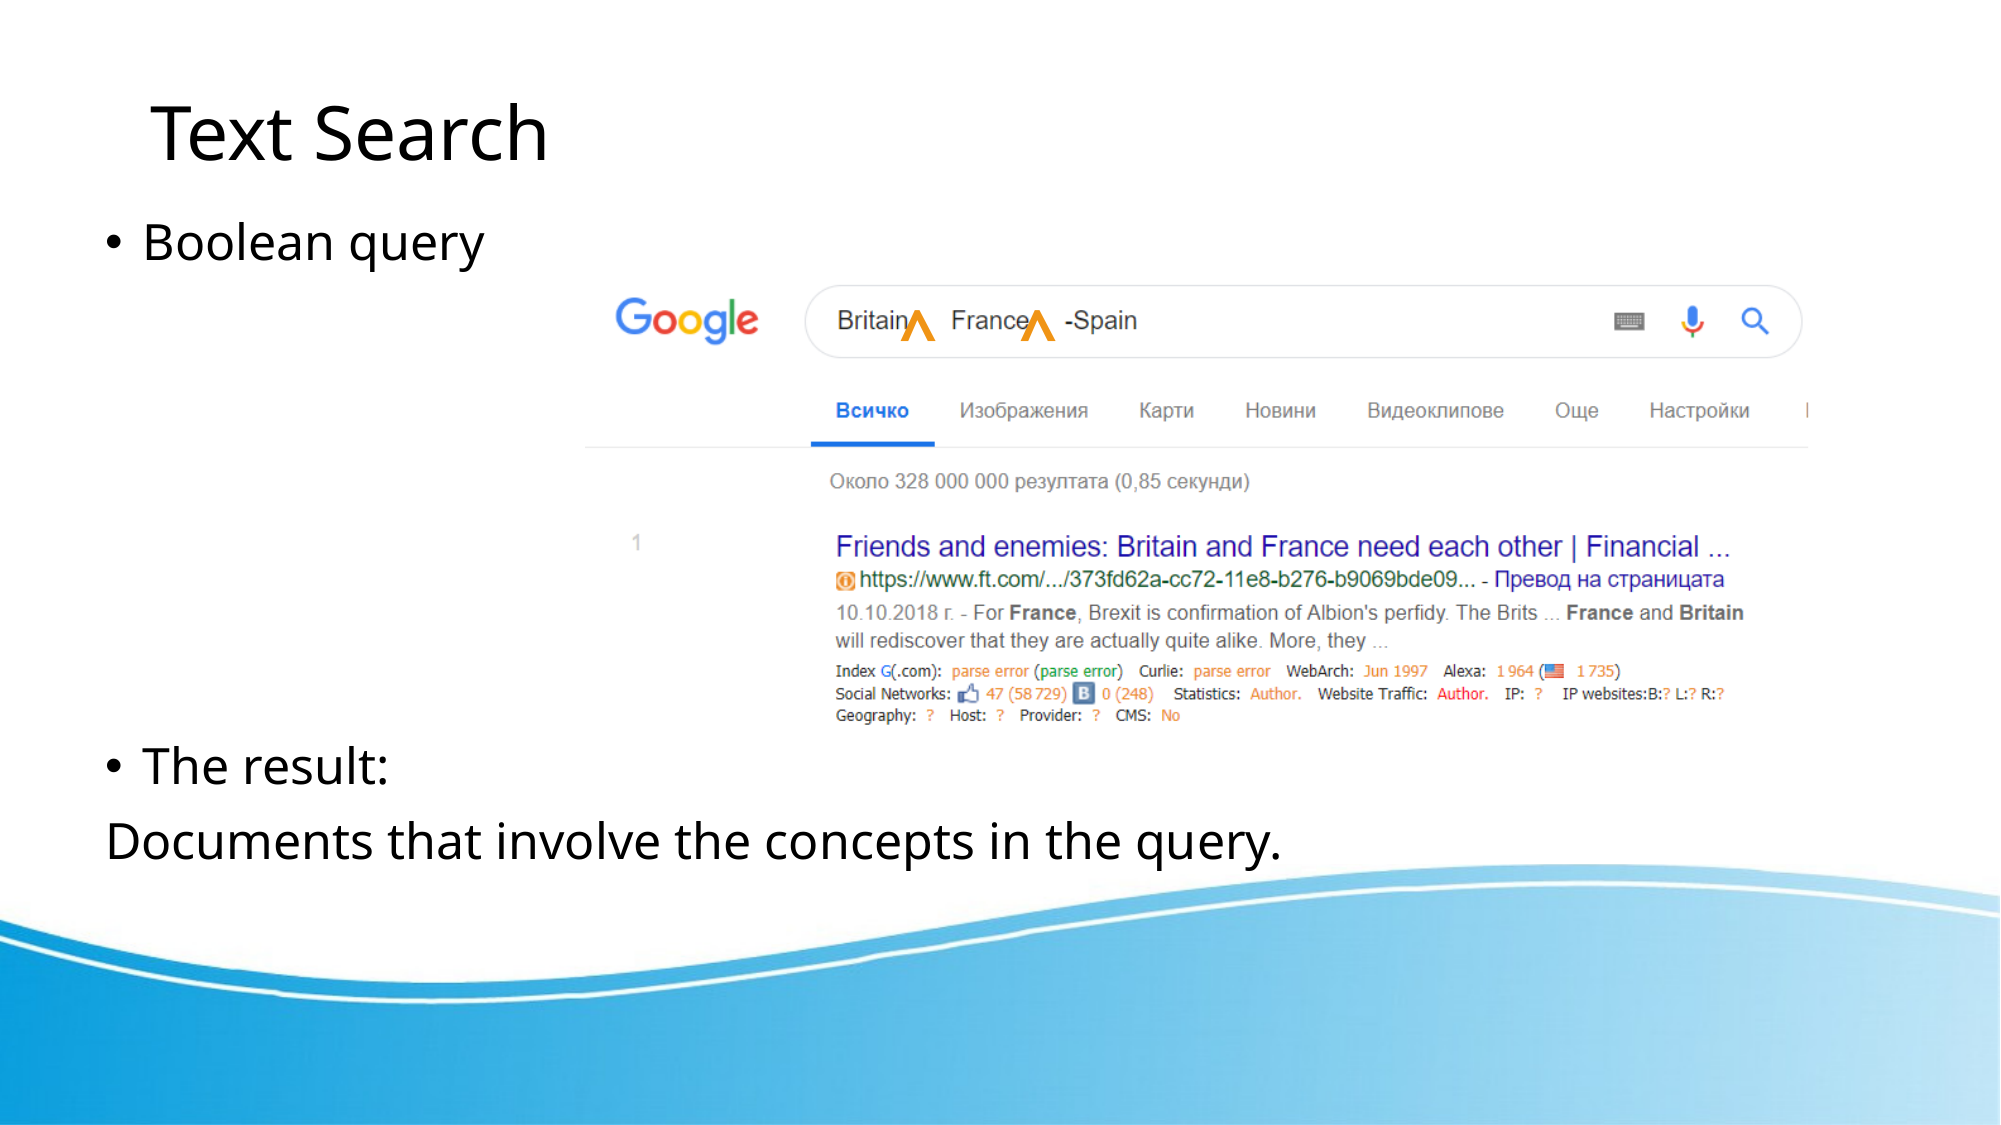

# Text Search
Boolean query
The result:
Documents that involve the concepts in the query.
^
^